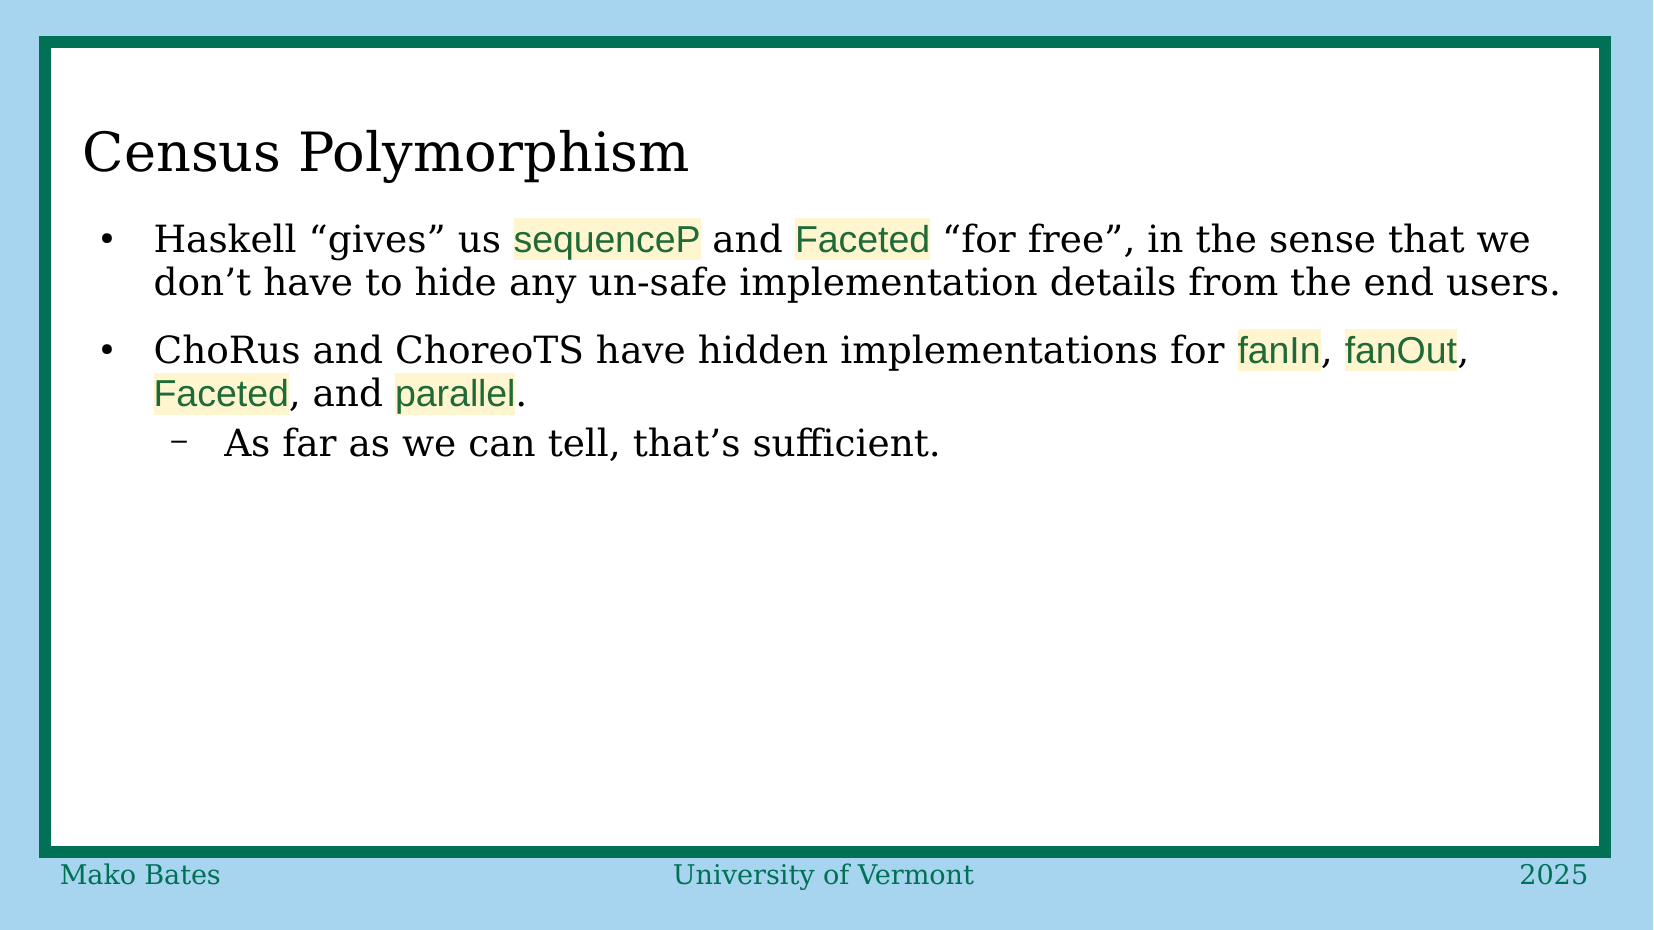

# Census Polymorphism
Haskell “gives” us sequenceP and Faceted “for free”, in the sense that we don’t have to hide any un-safe implementation details from the end users.
ChoRus and ChoreoTS have hidden implementations for fanIn, fanOut, Faceted, and parallel.
As far as we can tell, that’s sufficient.